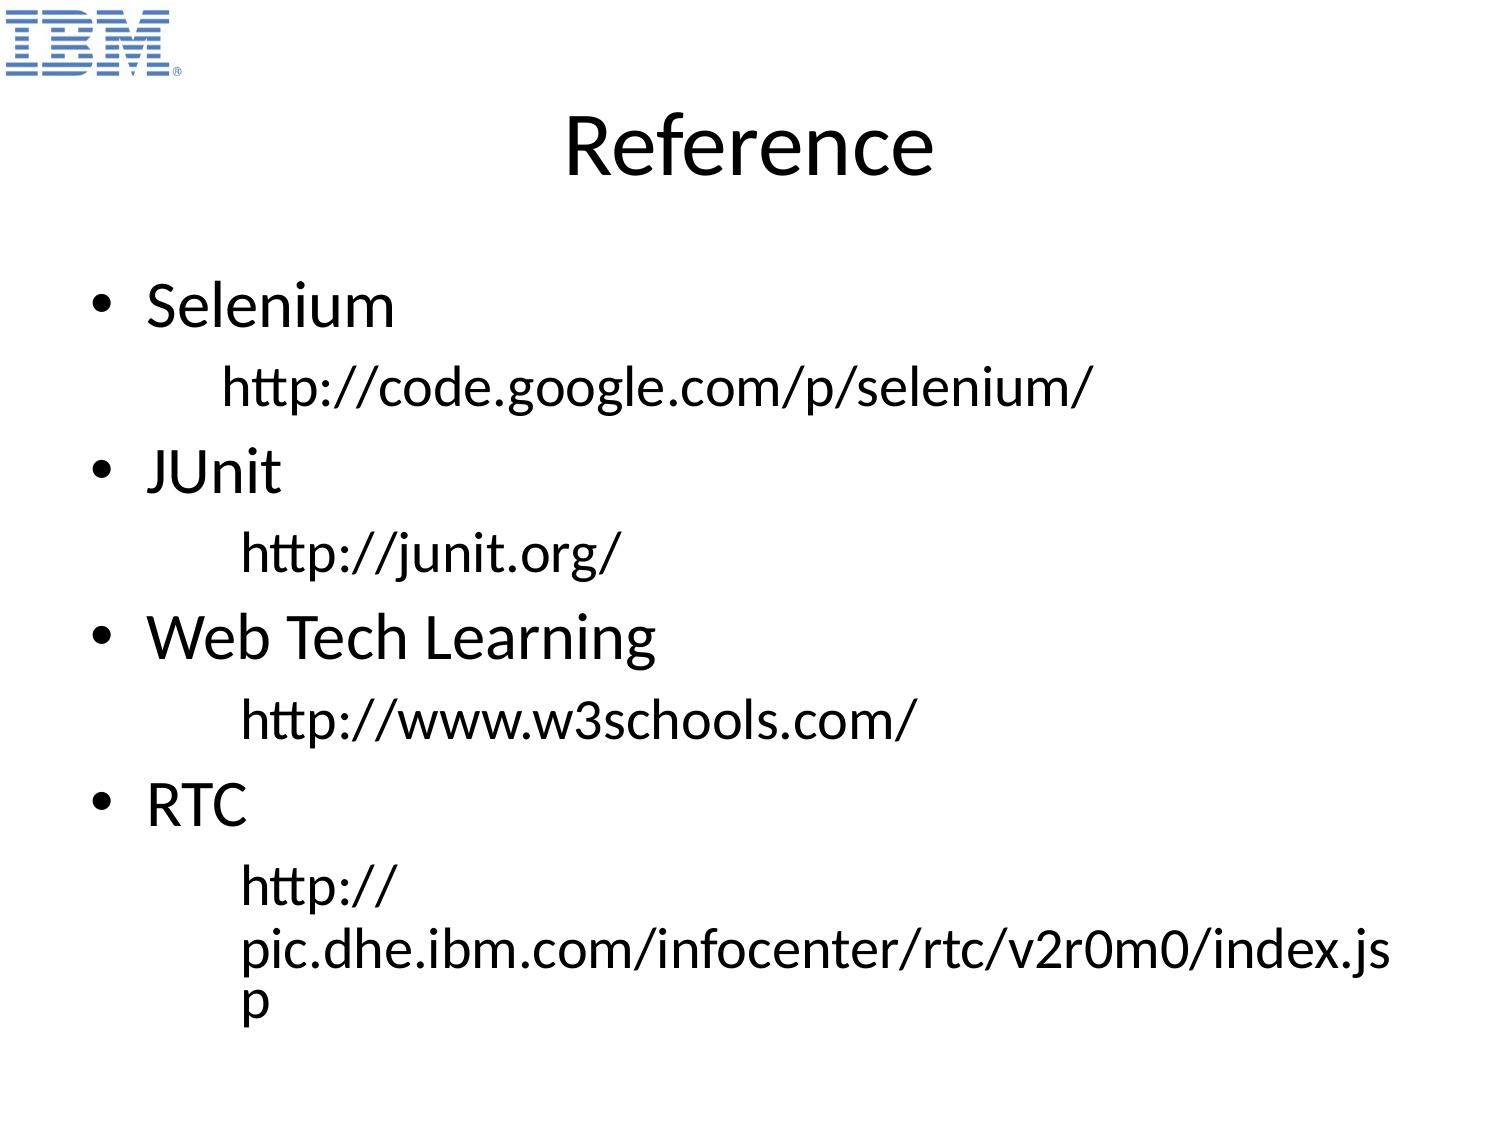

# Reference
Selenium
http://code.google.com/p/selenium/
JUnit
http://junit.org/
Web Tech Learning
http://www.w3schools.com/
RTC
http://pic.dhe.ibm.com/infocenter/rtc/v2r0m0/index.jsp